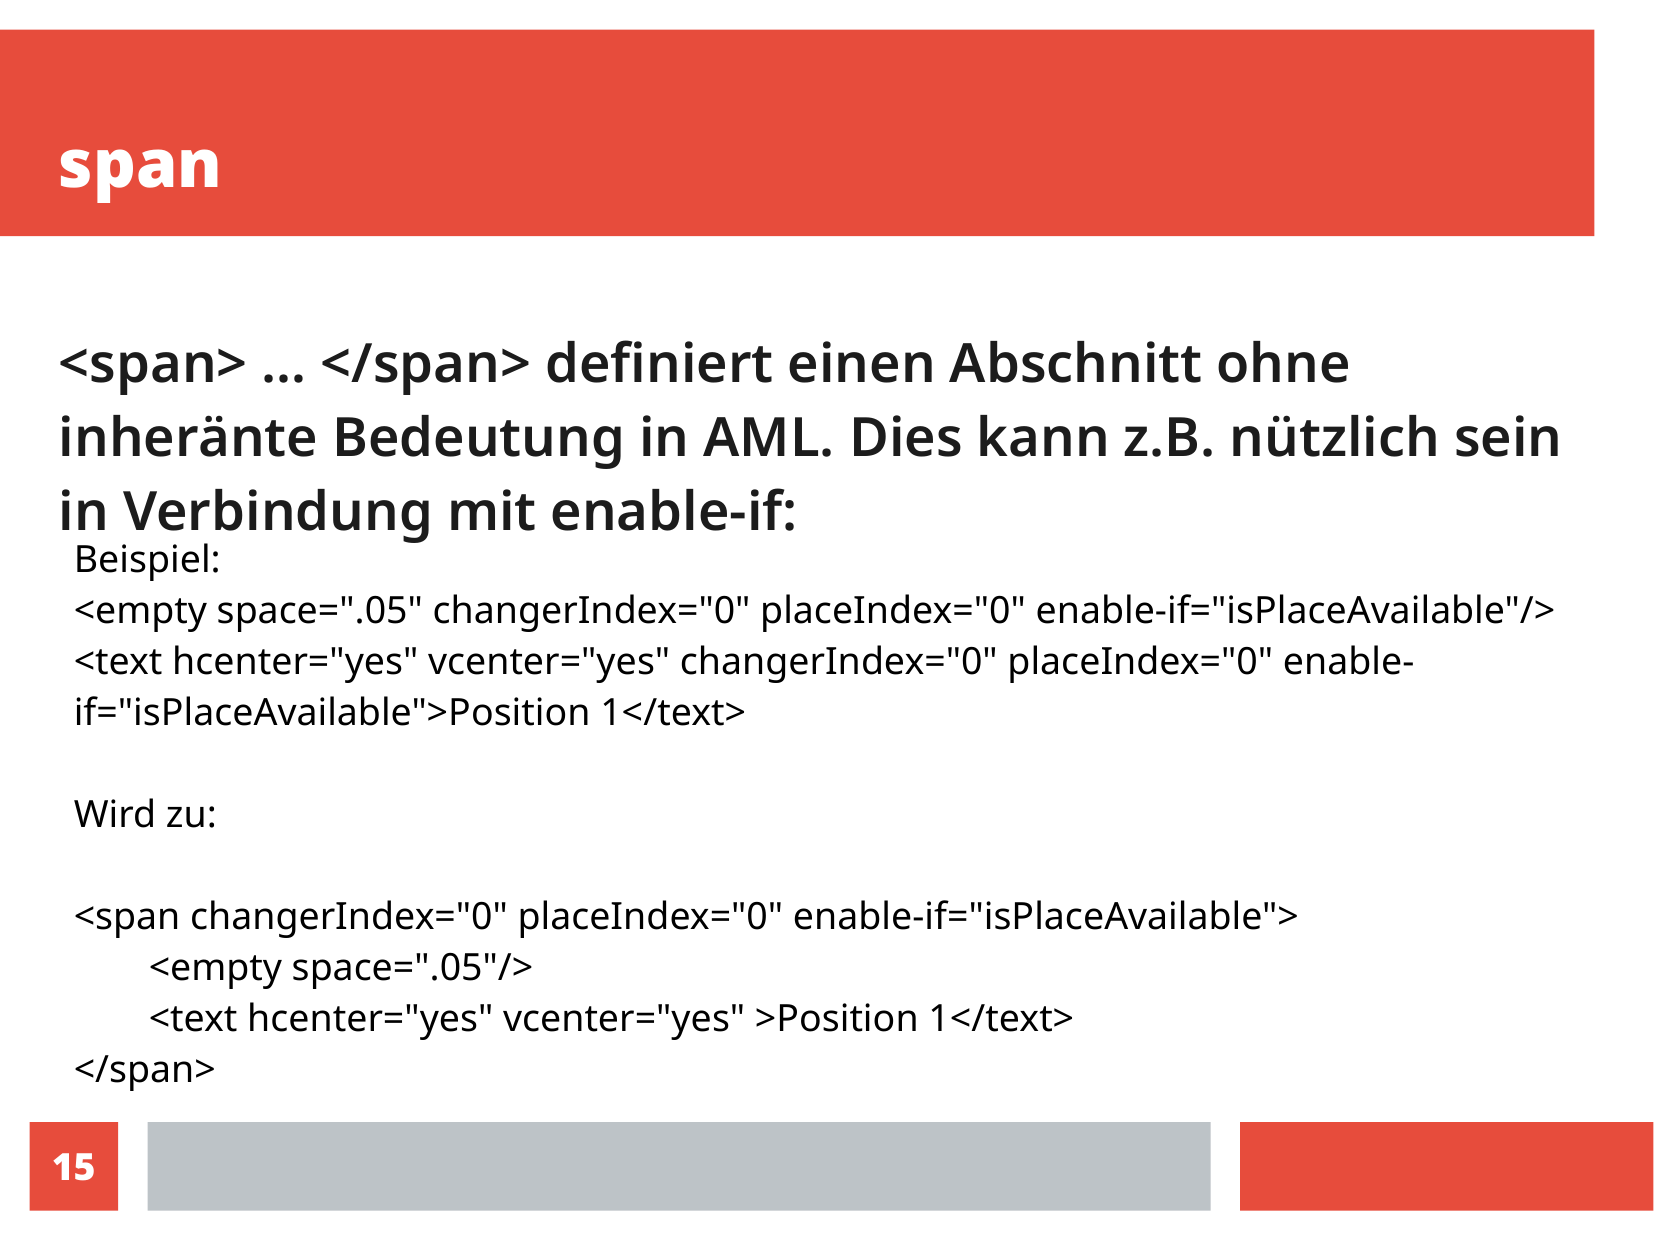

# span
<span> … </span> definiert einen Abschnitt ohne inheränte Bedeutung in AML. Dies kann z.B. nützlich sein in Verbindung mit enable-if:
Beispiel:
<empty space=".05" changerIndex="0" placeIndex="0" enable-if="isPlaceAvailable"/>
<text hcenter="yes" vcenter="yes" changerIndex="0" placeIndex="0" enable-if="isPlaceAvailable">Position 1</text>
Wird zu:
<span changerIndex="0" placeIndex="0" enable-if="isPlaceAvailable">
	<empty space=".05"/>
	<text hcenter="yes" vcenter="yes" >Position 1</text>
</span>
15